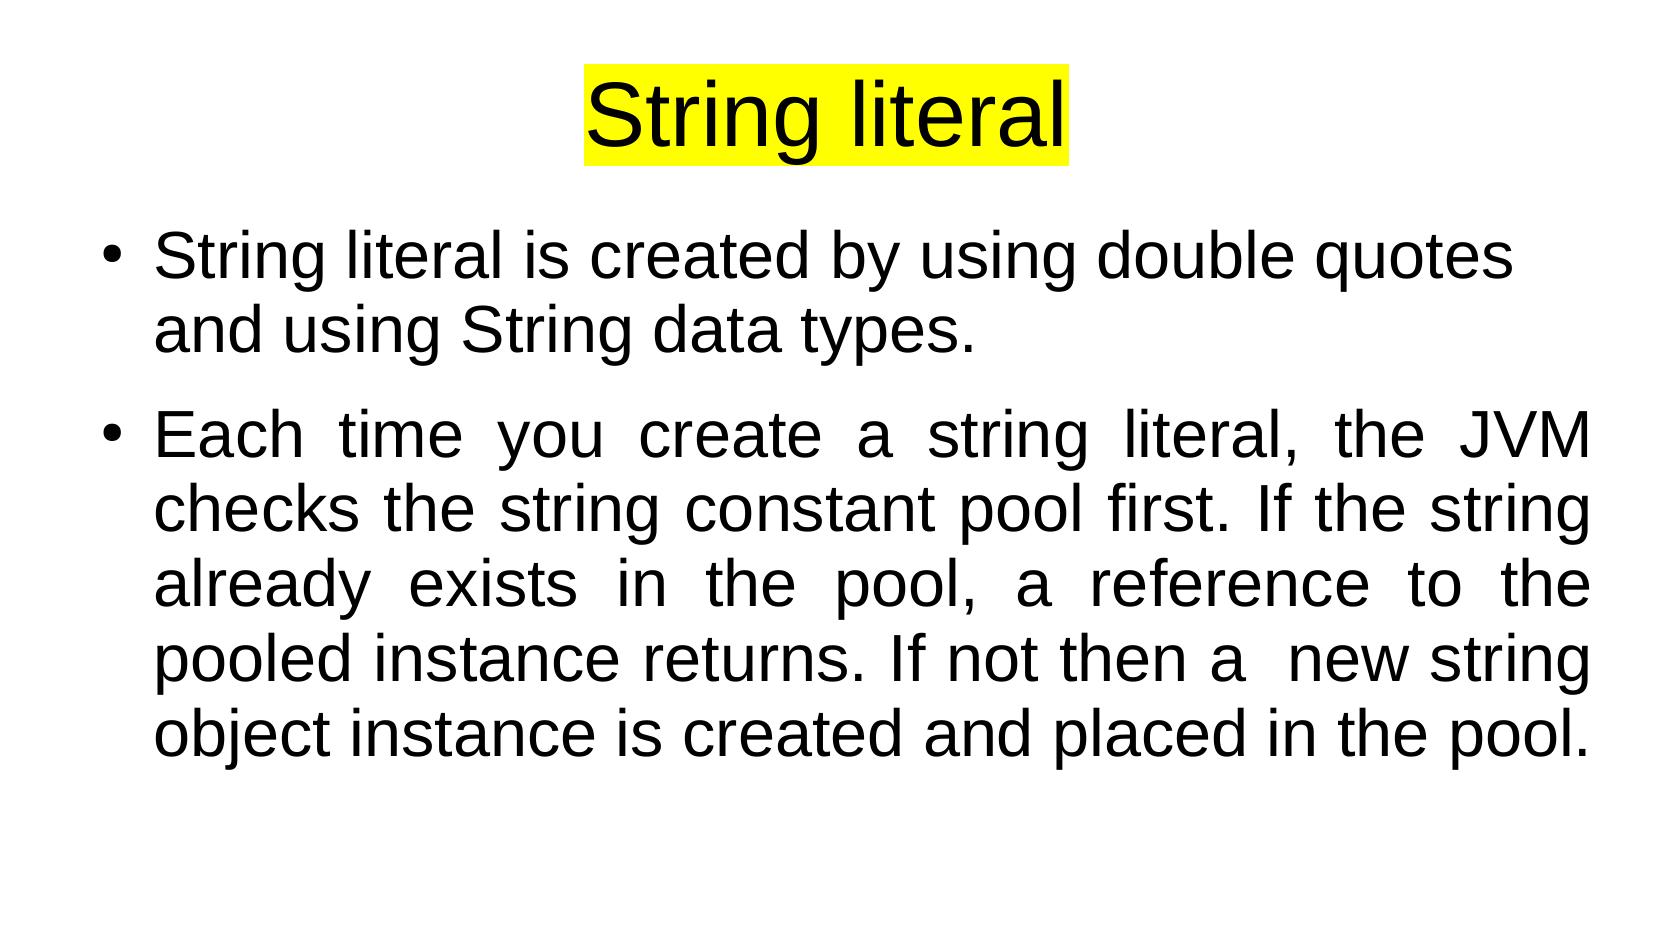

# String literal
String literal is created by using double quotes and using String data types.
Each time you create a string literal, the JVM checks the string constant pool first. If the string already exists in the pool, a reference to the pooled instance returns. If not then a new string object instance is created and placed in the pool.